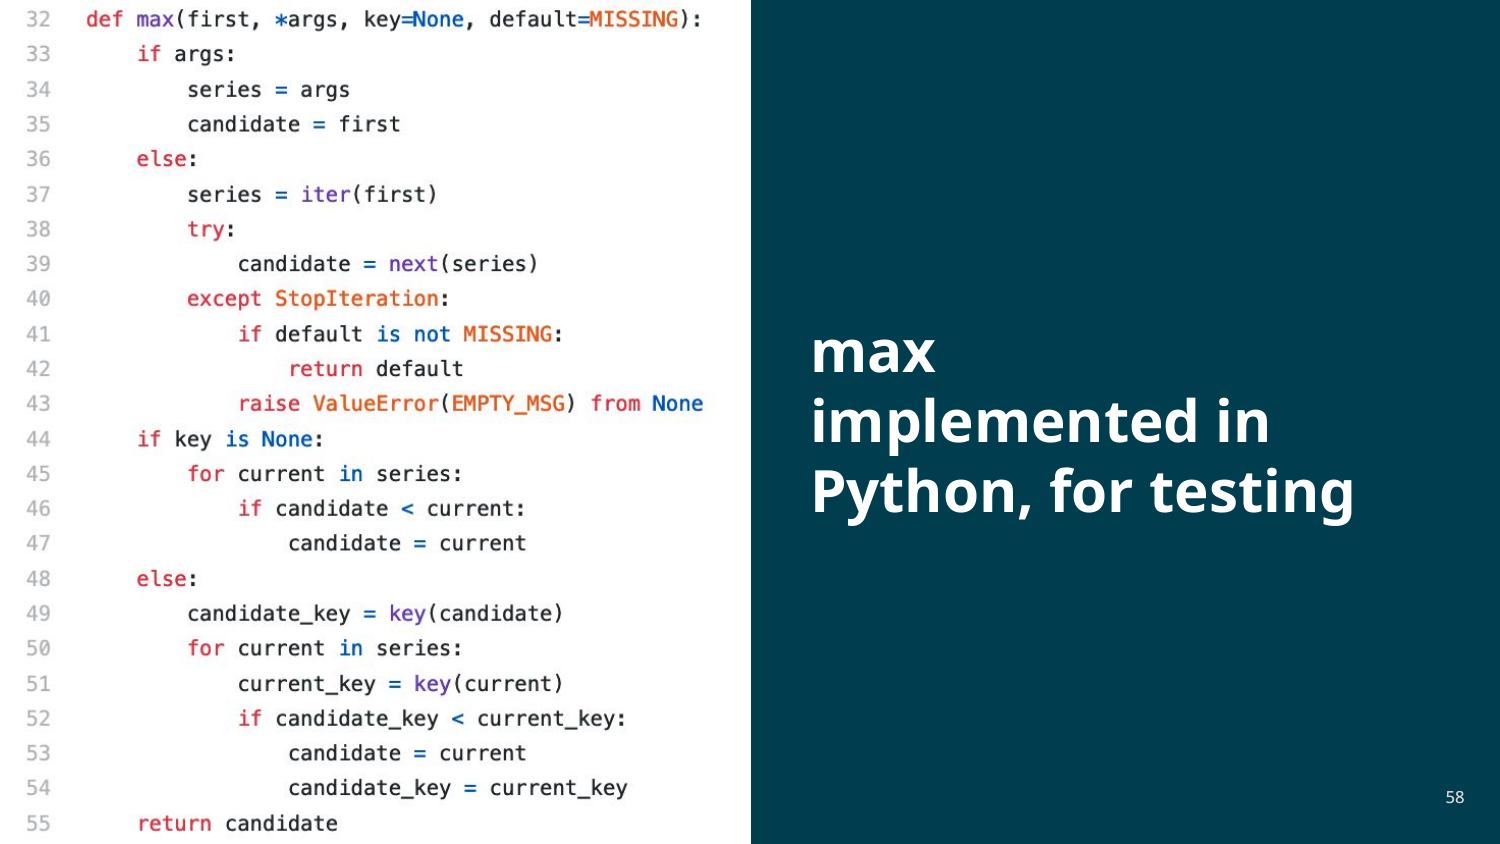

max
implemented in
Python, for testing
58
58